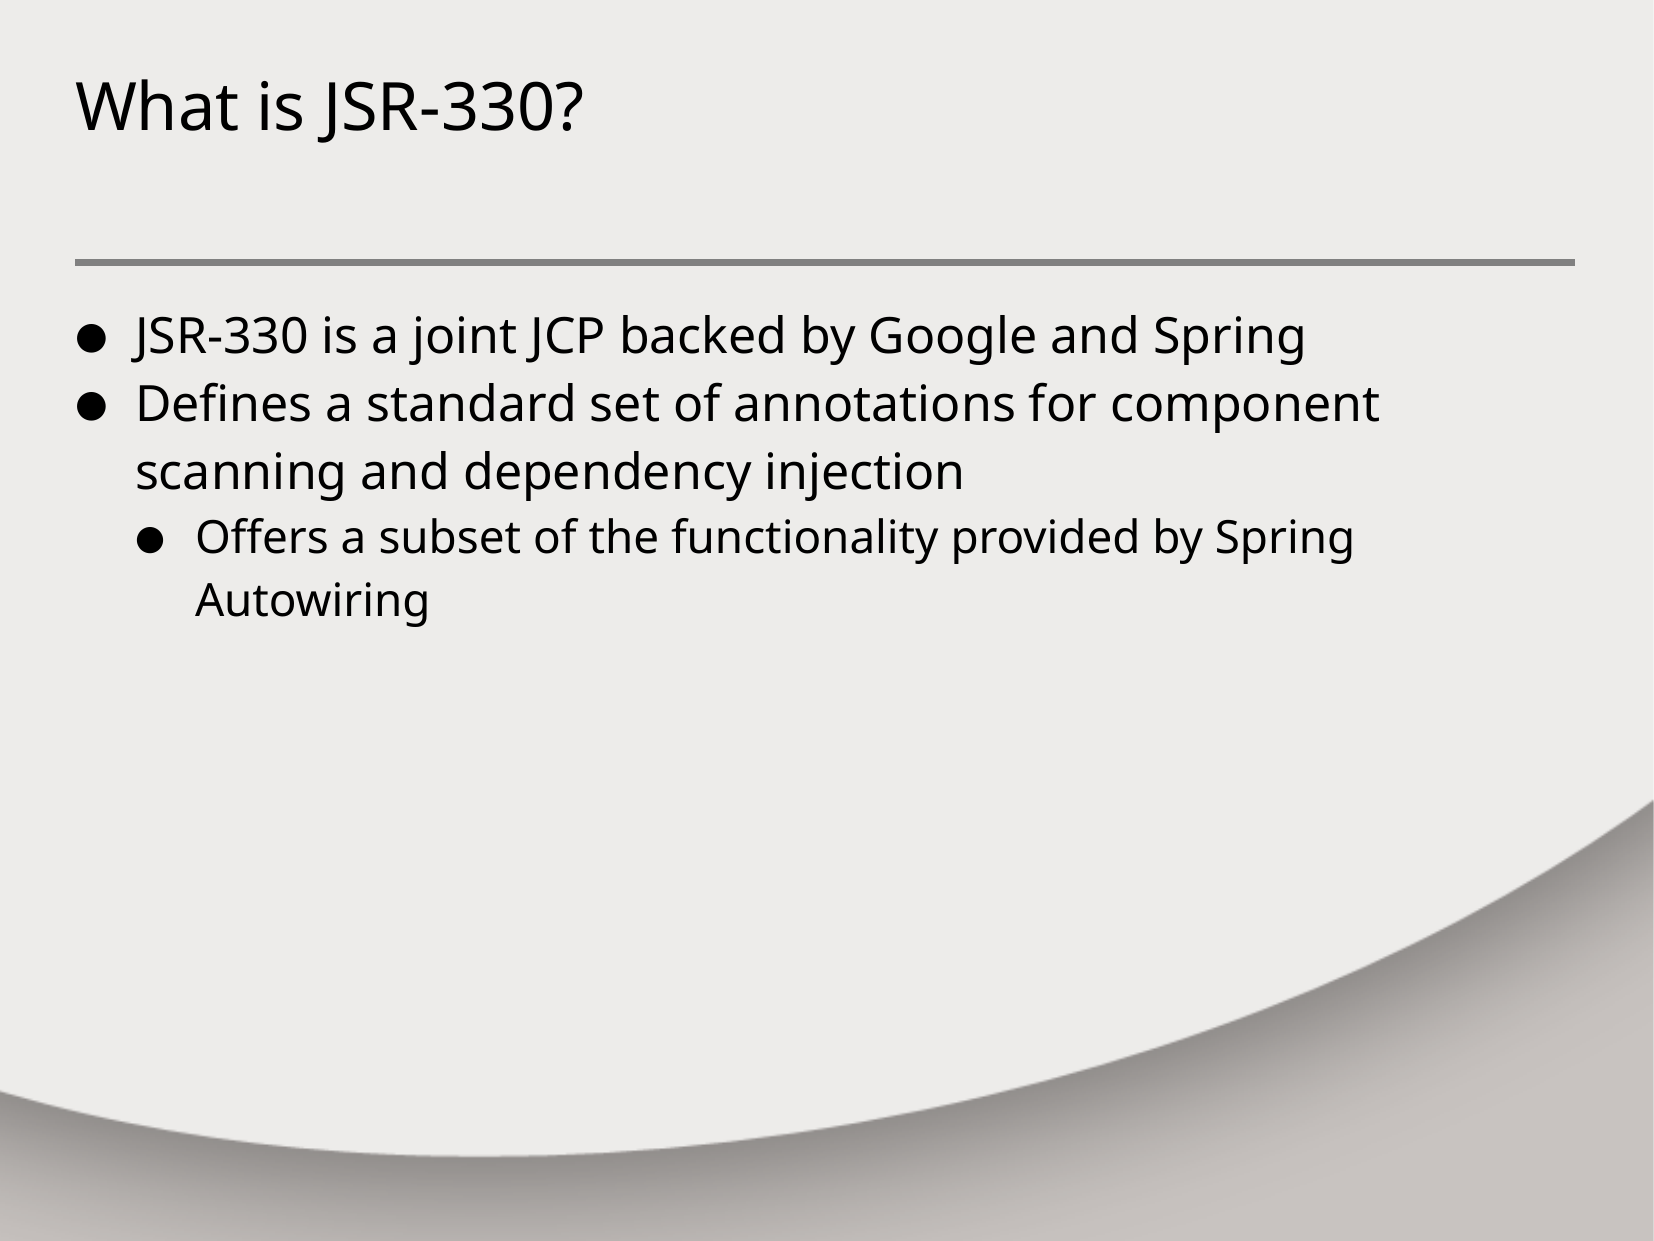

# What is JSR-330?
JSR-330 is a joint JCP backed by Google and Spring
Defines a standard set of annotations for component scanning and dependency injection
Offers a subset of the functionality provided by Spring Autowiring